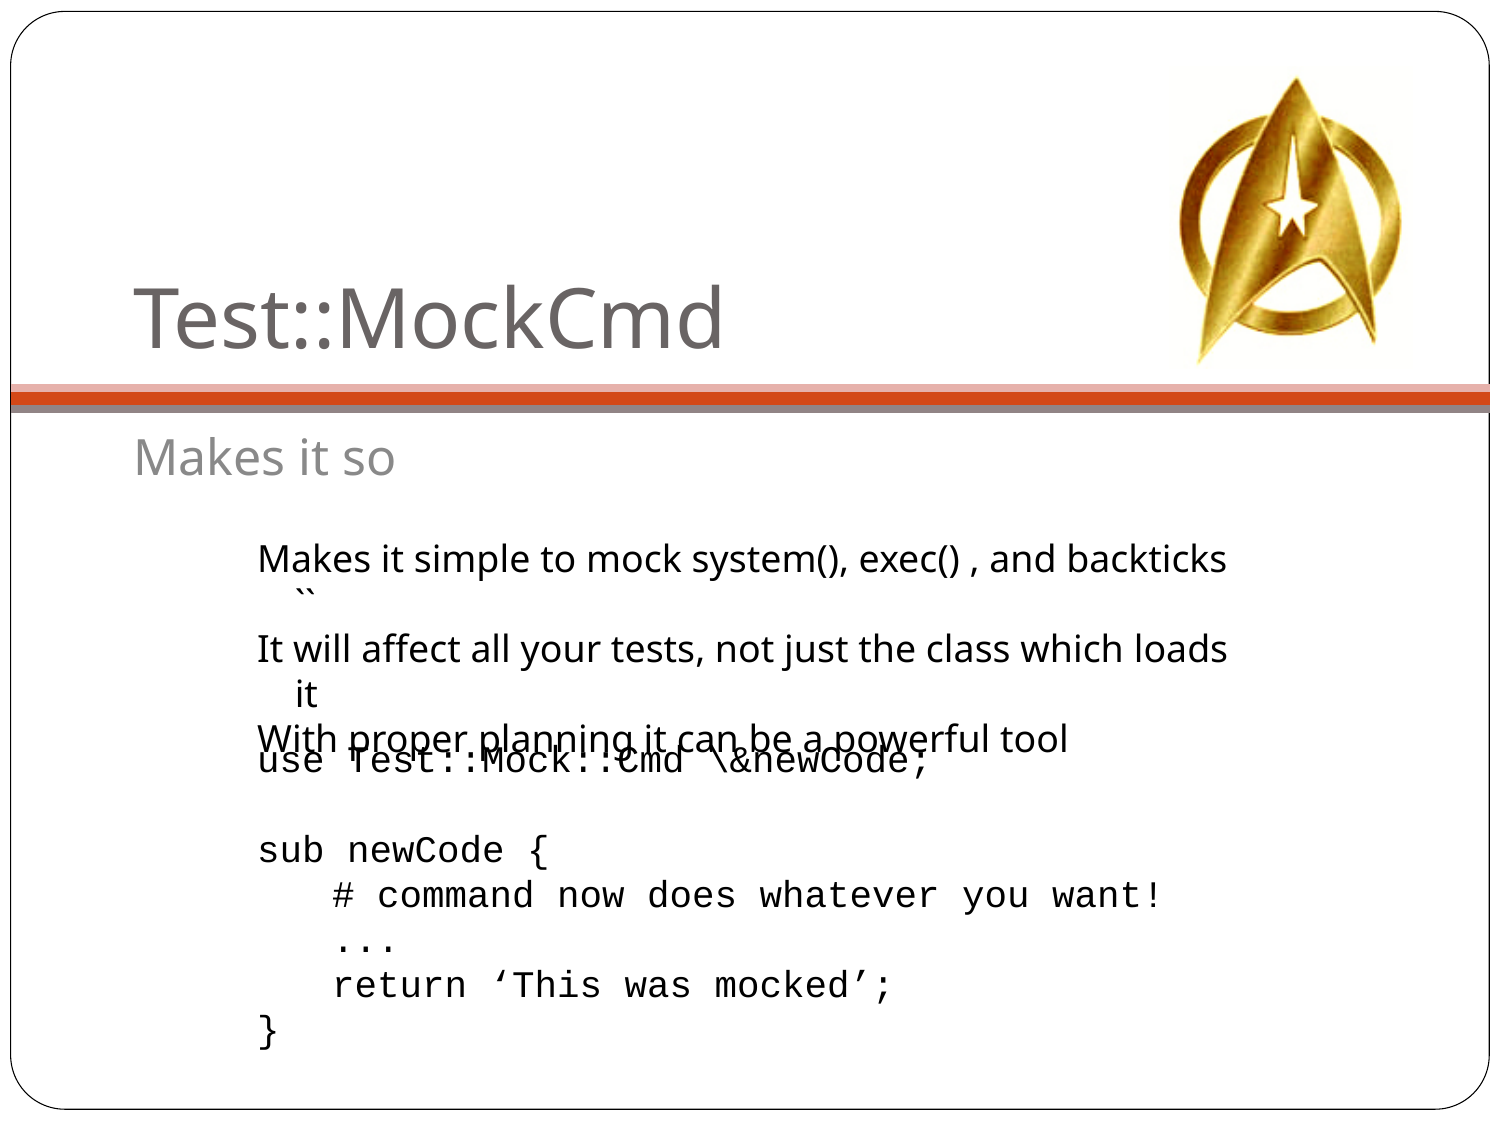

# Test::MockCmd
Makes it so
Makes it simple to mock system(), exec() , and backticks ``
It will affect all your tests, not just the class which loads it
With proper planning it can be a powerful tool
use Test::Mock::Cmd \&newCode;
sub newCode {
	# command now does whatever you want!
	...
	return ‘This was mocked’;
}